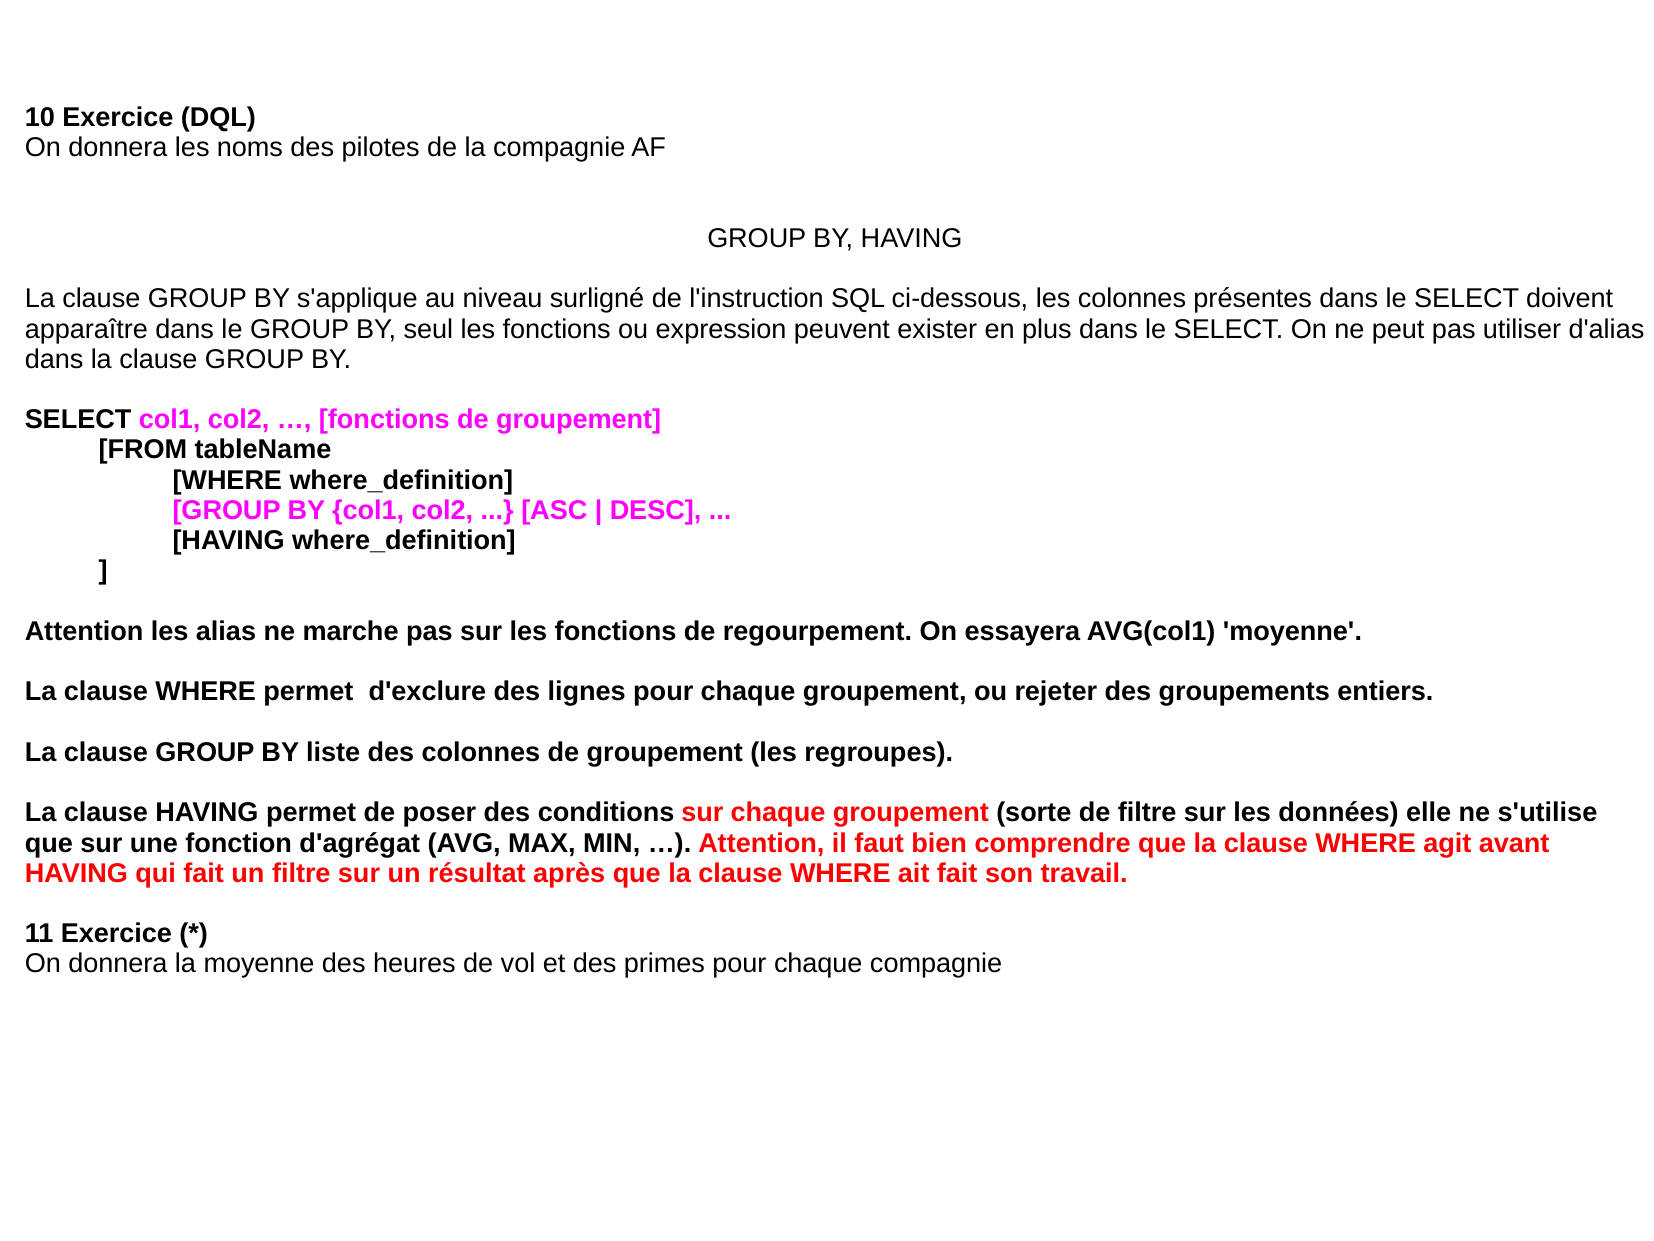

10 Exercice (DQL)
On donnera les noms des pilotes de la compagnie AF
GROUP BY, HAVING
La clause GROUP BY s'applique au niveau surligné de l'instruction SQL ci-dessous, les colonnes présentes dans le SELECT doivent apparaître dans le GROUP BY, seul les fonctions ou expression peuvent exister en plus dans le SELECT. On ne peut pas utiliser d'alias dans la clause GROUP BY.
SELECT col1, col2, …, [fonctions de groupement]
	[FROM tableName
		[WHERE where_definition]
		[GROUP BY {col1, col2, ...} [ASC | DESC], ...
 		[HAVING where_definition]
	]
Attention les alias ne marche pas sur les fonctions de regourpement. On essayera AVG(col1) 'moyenne'.
La clause WHERE permet d'exclure des lignes pour chaque groupement, ou rejeter des groupements entiers.
La clause GROUP BY liste des colonnes de groupement (les regroupes).
La clause HAVING permet de poser des conditions sur chaque groupement (sorte de filtre sur les données) elle ne s'utilise que sur une fonction d'agrégat (AVG, MAX, MIN, …). Attention, il faut bien comprendre que la clause WHERE agit avant HAVING qui fait un filtre sur un résultat après que la clause WHERE ait fait son travail.
11 Exercice (*)
On donnera la moyenne des heures de vol et des primes pour chaque compagnie